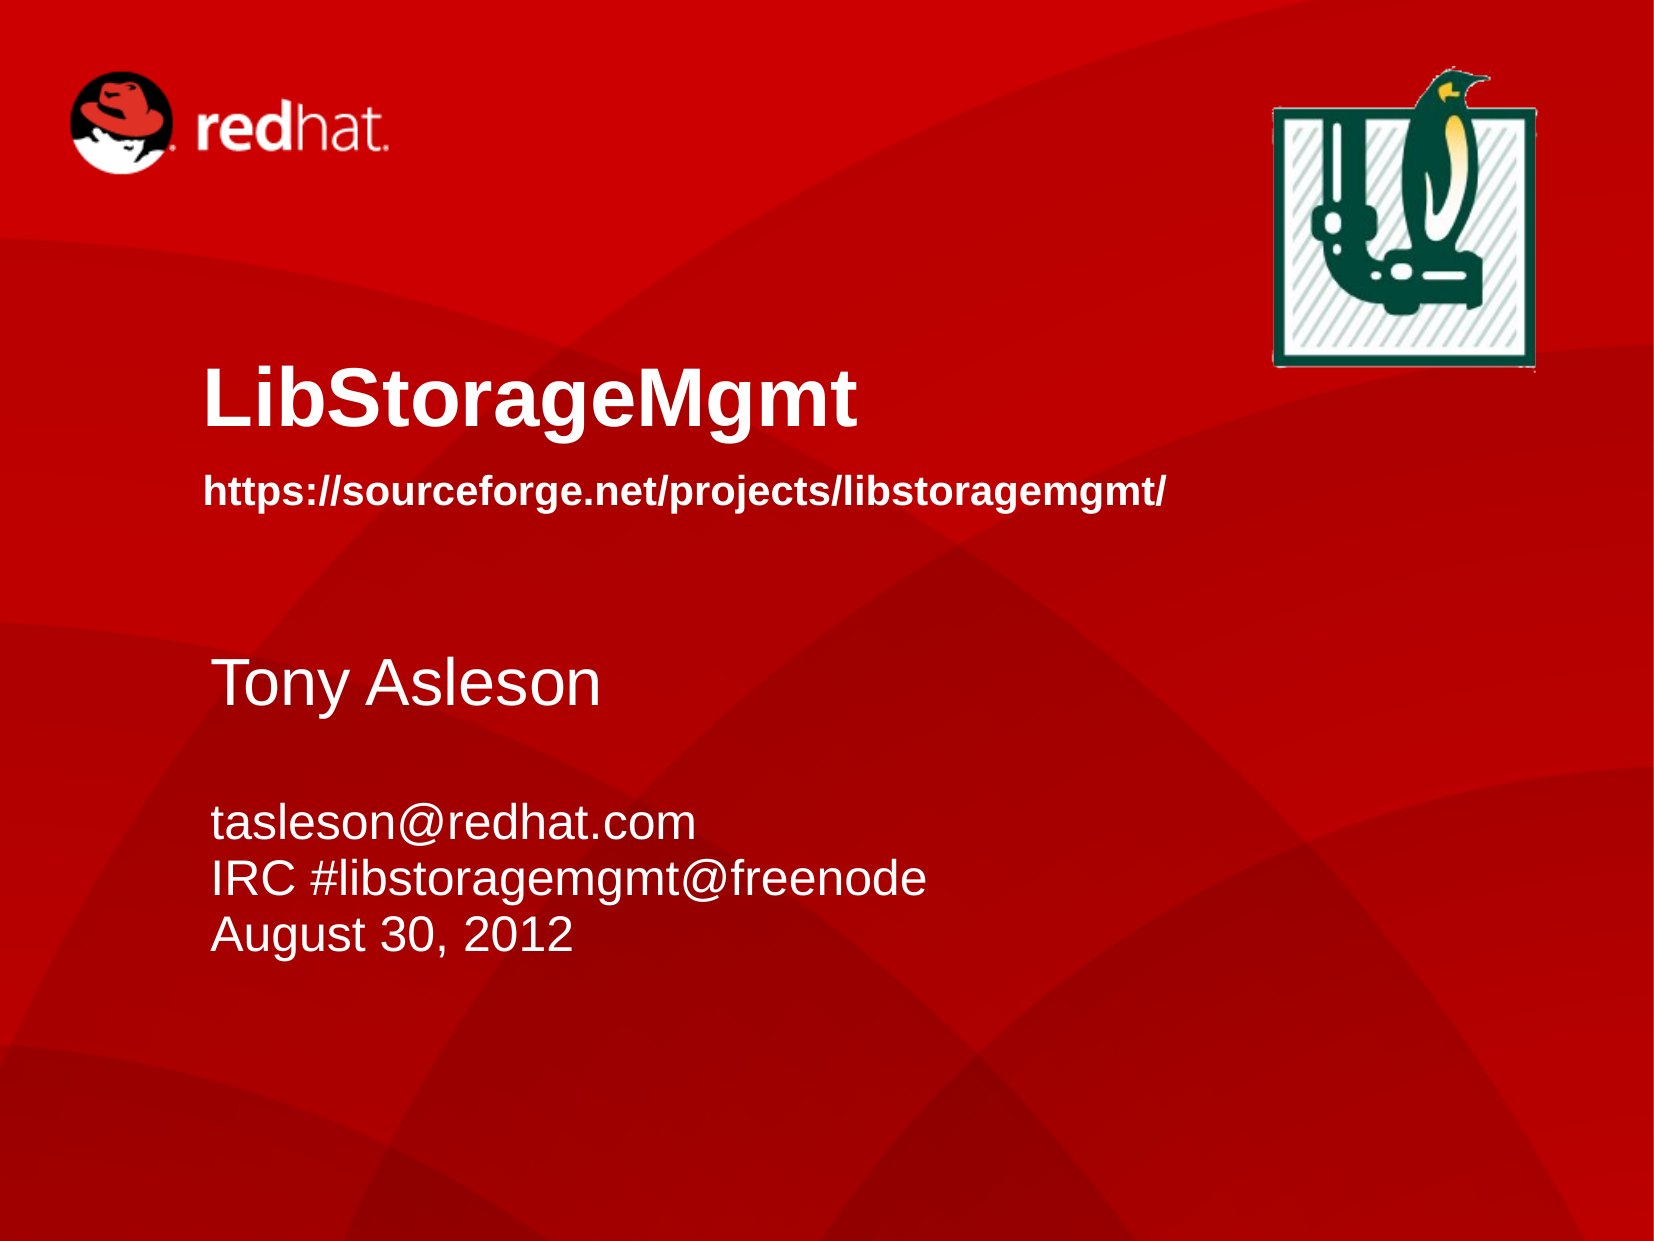

LibStorageMgmt
https://sourceforge.net/projects/libstoragemgmt/
Tony Asleson
tasleson@redhat.com
IRC #libstoragemgmt@freenode
August 30, 2012